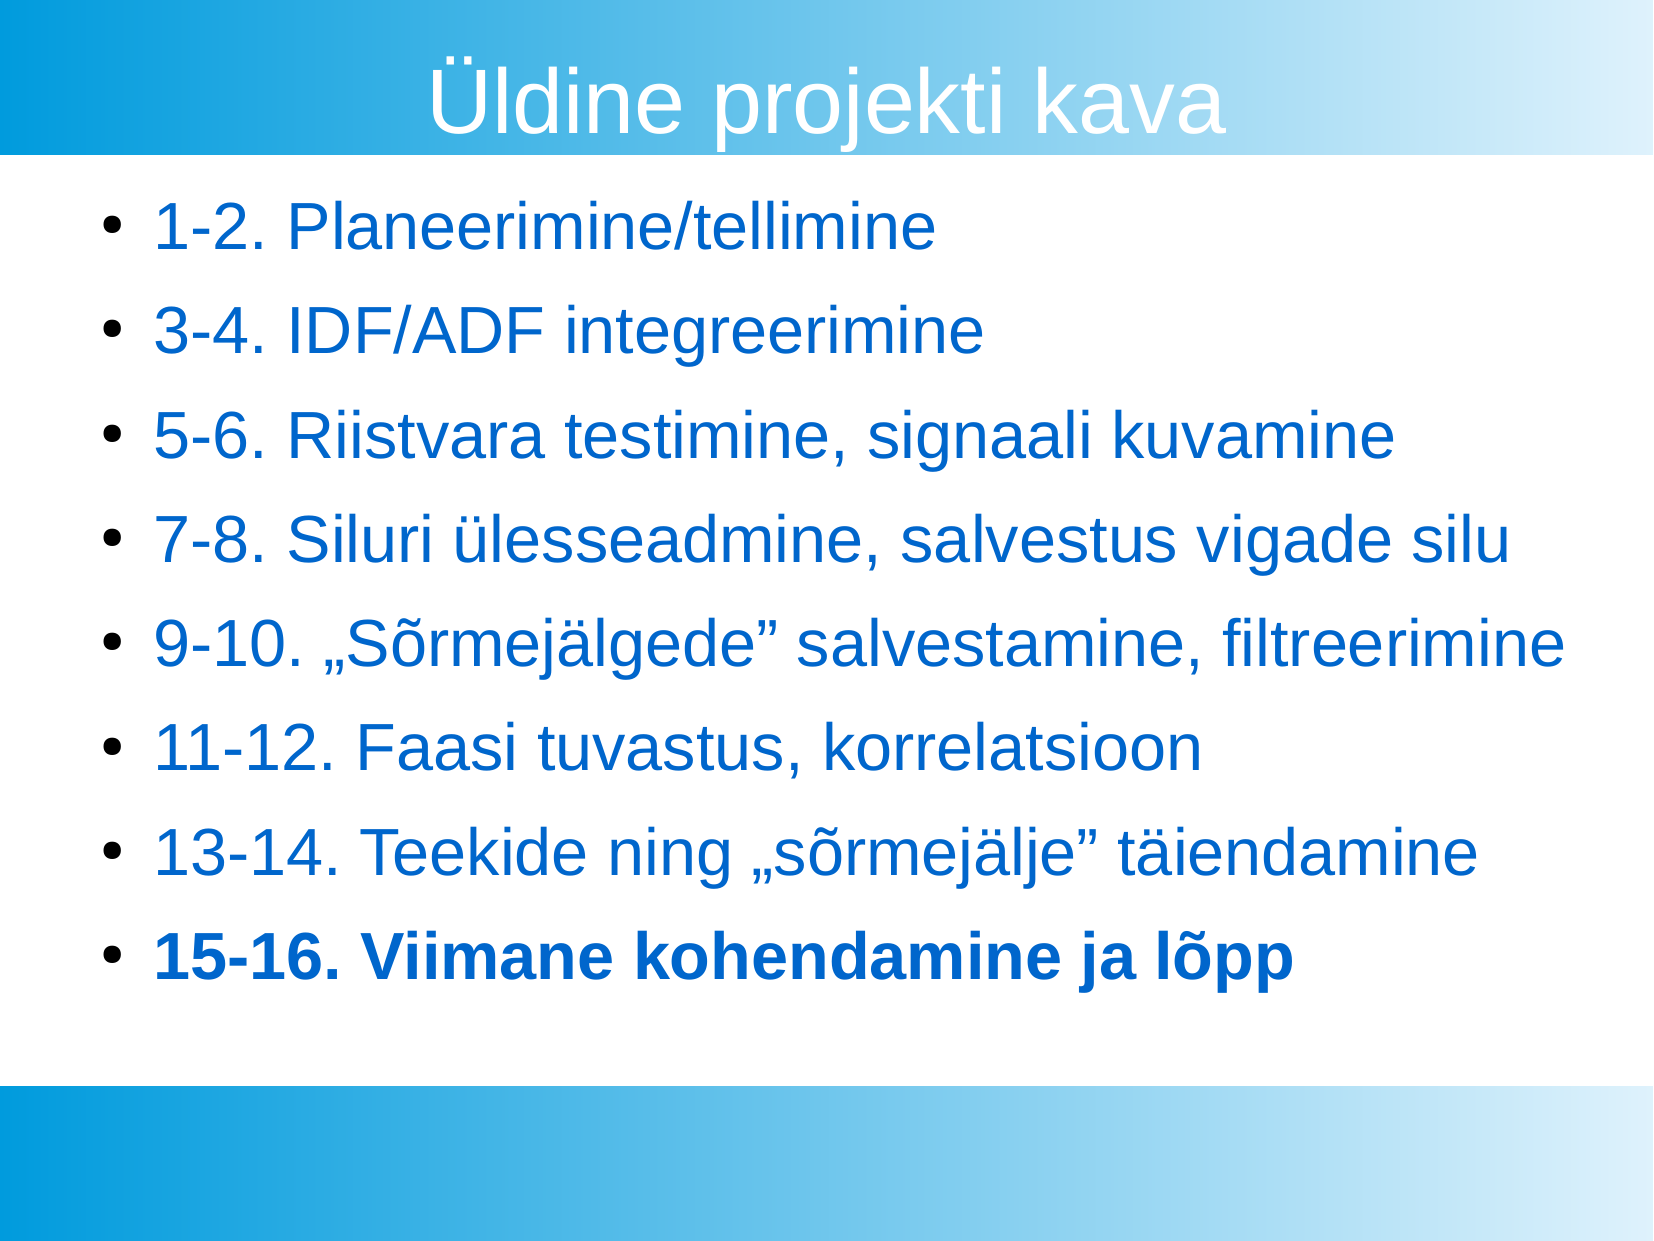

# Üldine projekti kava
1-2. Planeerimine/tellimine
3-4. IDF/ADF integreerimine
5-6. Riistvara testimine, signaali kuvamine
7-8. Siluri ülesseadmine, salvestus vigade silu
9-10. „Sõrmejälgede” salvestamine, filtreerimine
11-12. Faasi tuvastus, korrelatsioon
13-14. Teekide ning „sõrmejälje” täiendamine
15-16. Viimane kohendamine ja lõpp